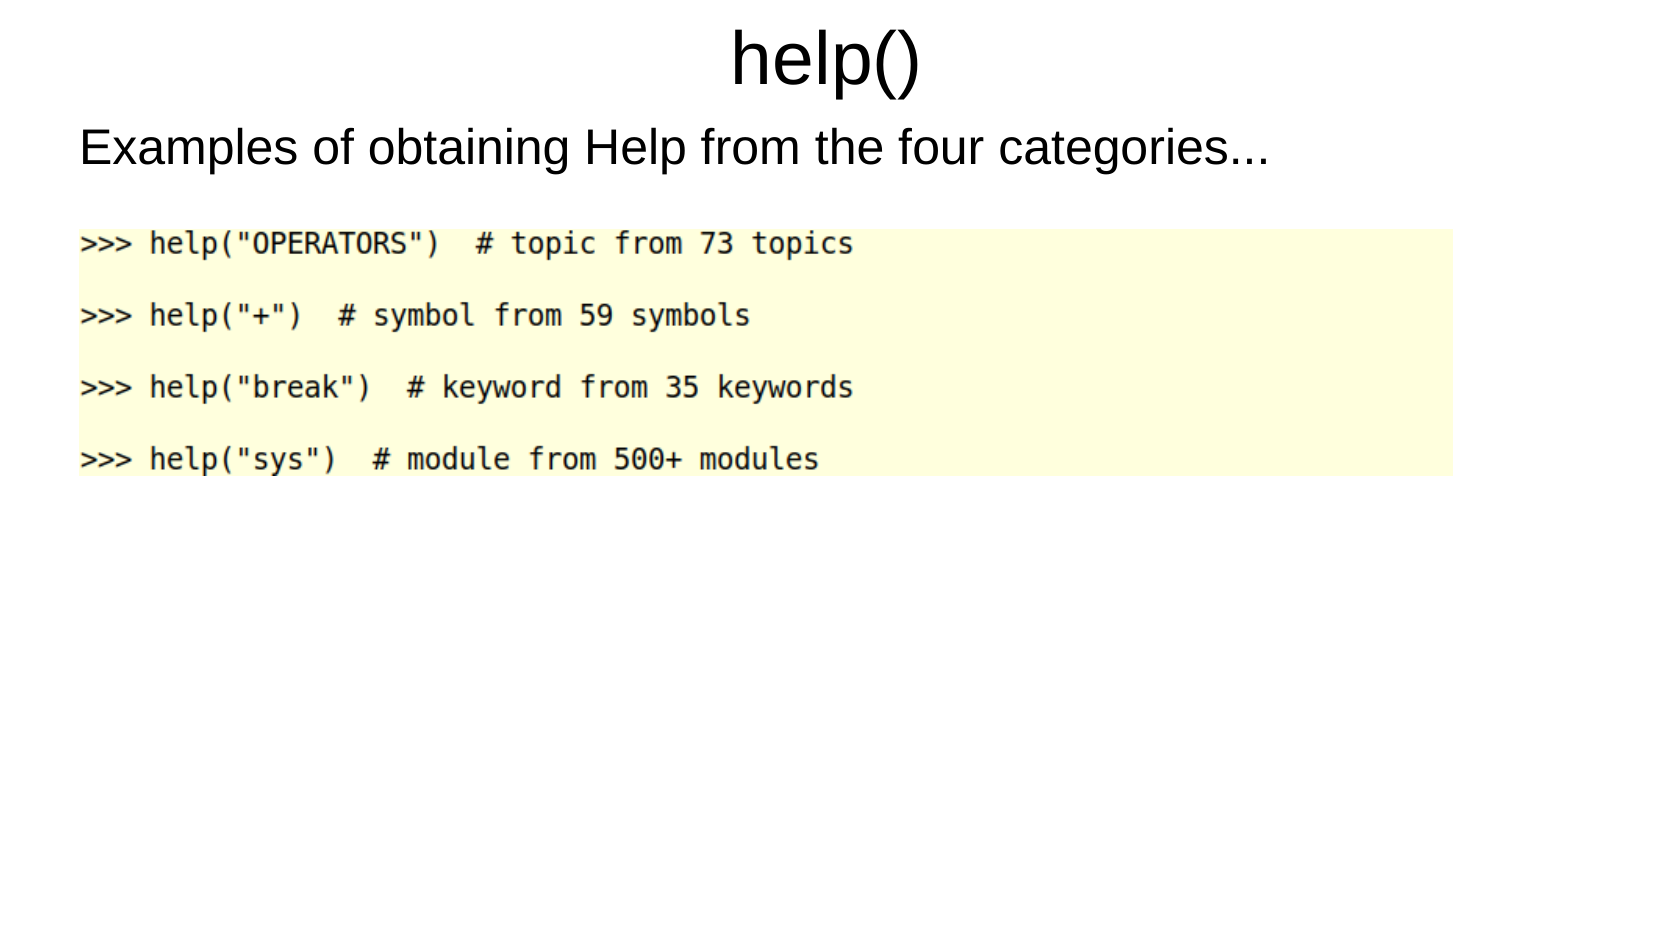

# help()
Examples of obtaining Help from the four categories...